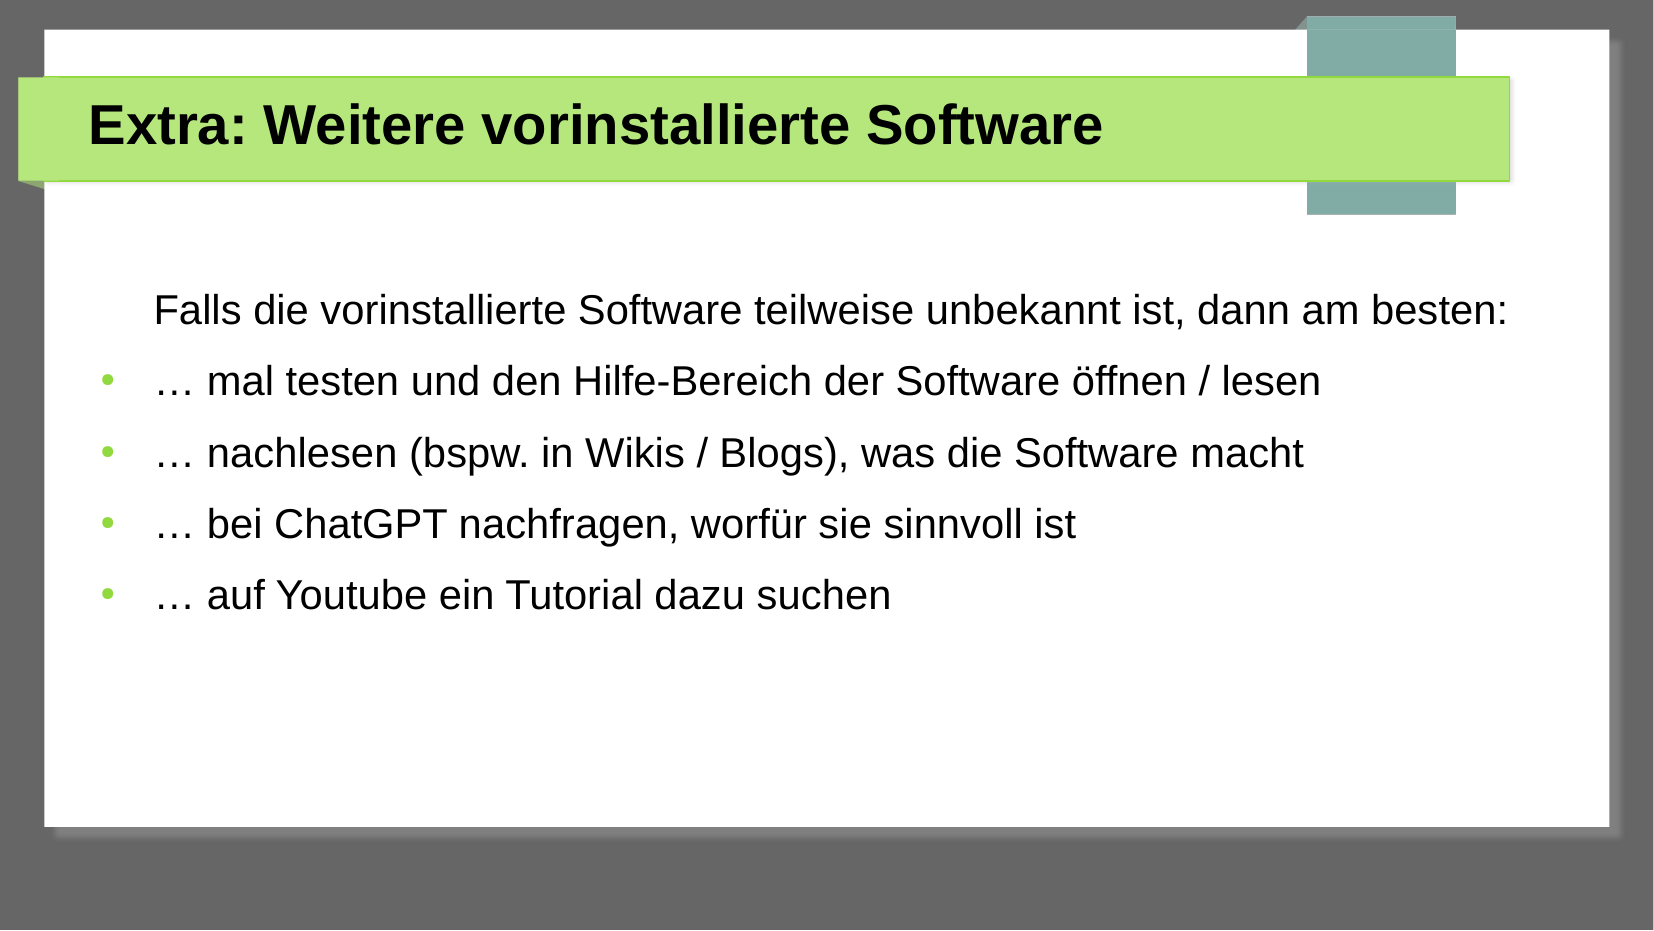

# Extra: Weitere vorinstallierte Software
Falls die vorinstallierte Software teilweise unbekannt ist, dann am besten:
… mal testen und den Hilfe-Bereich der Software öffnen / lesen
… nachlesen (bspw. in Wikis / Blogs), was die Software macht
… bei ChatGPT nachfragen, worfür sie sinnvoll ist
… auf Youtube ein Tutorial dazu suchen